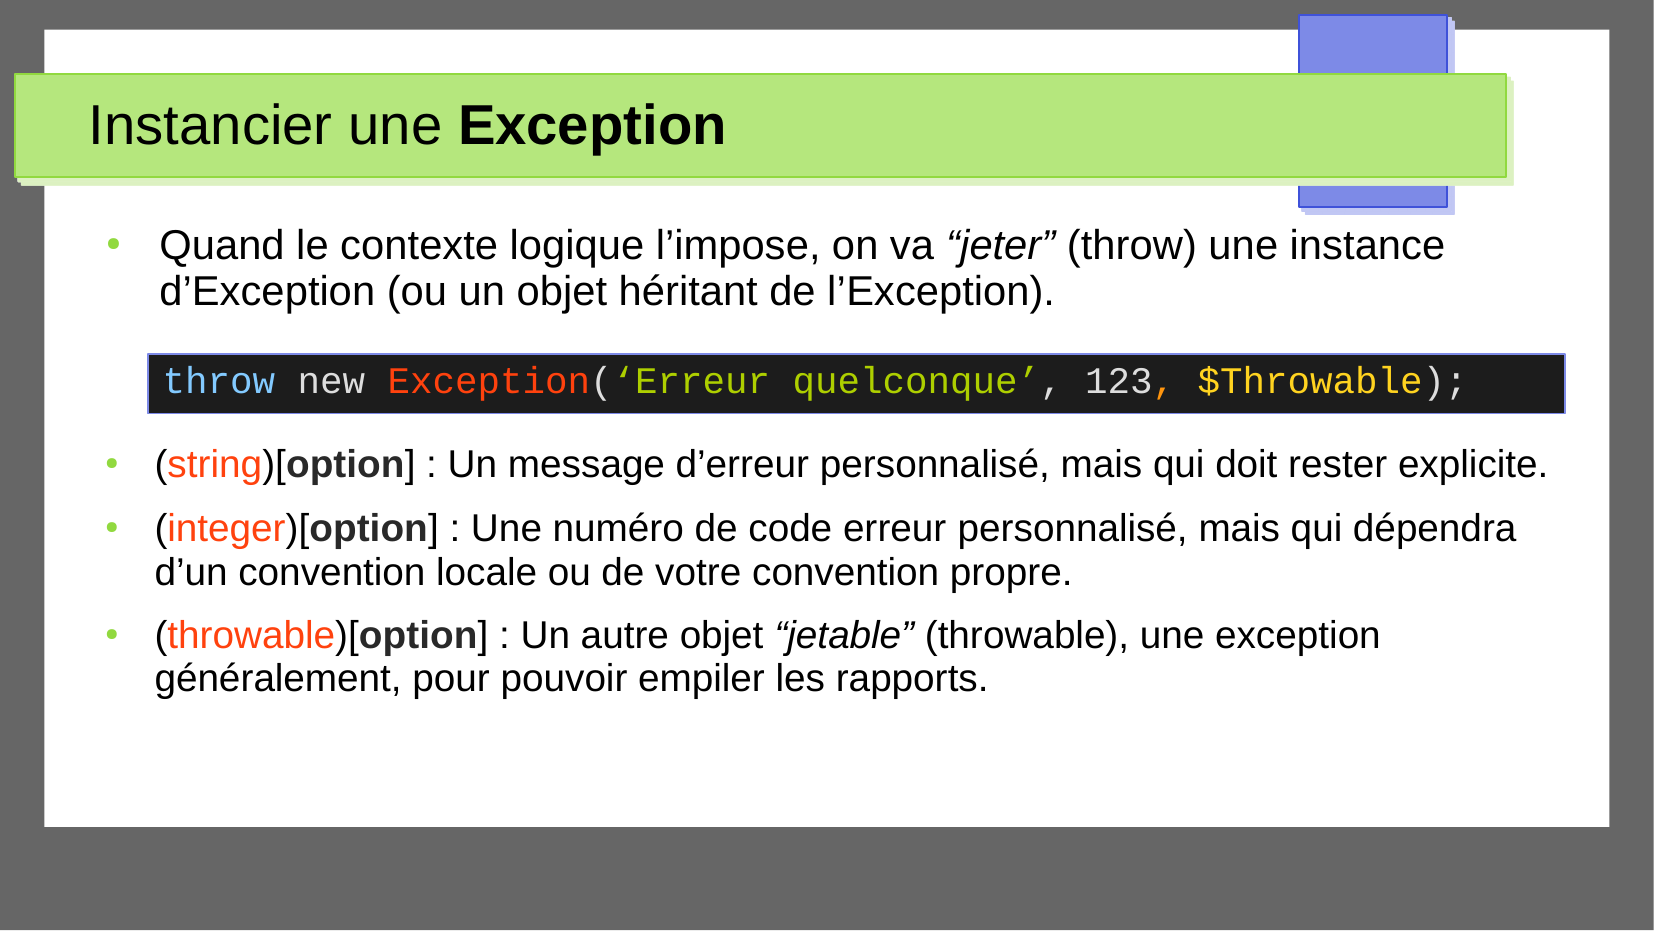

# Instancier une Exception
Quand le contexte logique l’impose, on va “jeter” (throw) une instance d’Exception (ou un objet héritant de l’Exception).
throw new Exception(‘Erreur quelconque’, 123, $Throwable);
(string)[option] : Un message d’erreur personnalisé, mais qui doit rester explicite.
(integer)[option] : Une numéro de code erreur personnalisé, mais qui dépendra d’un convention locale ou de votre convention propre.
(throwable)[option] : Un autre objet “jetable” (throwable), une exception généralement, pour pouvoir empiler les rapports.